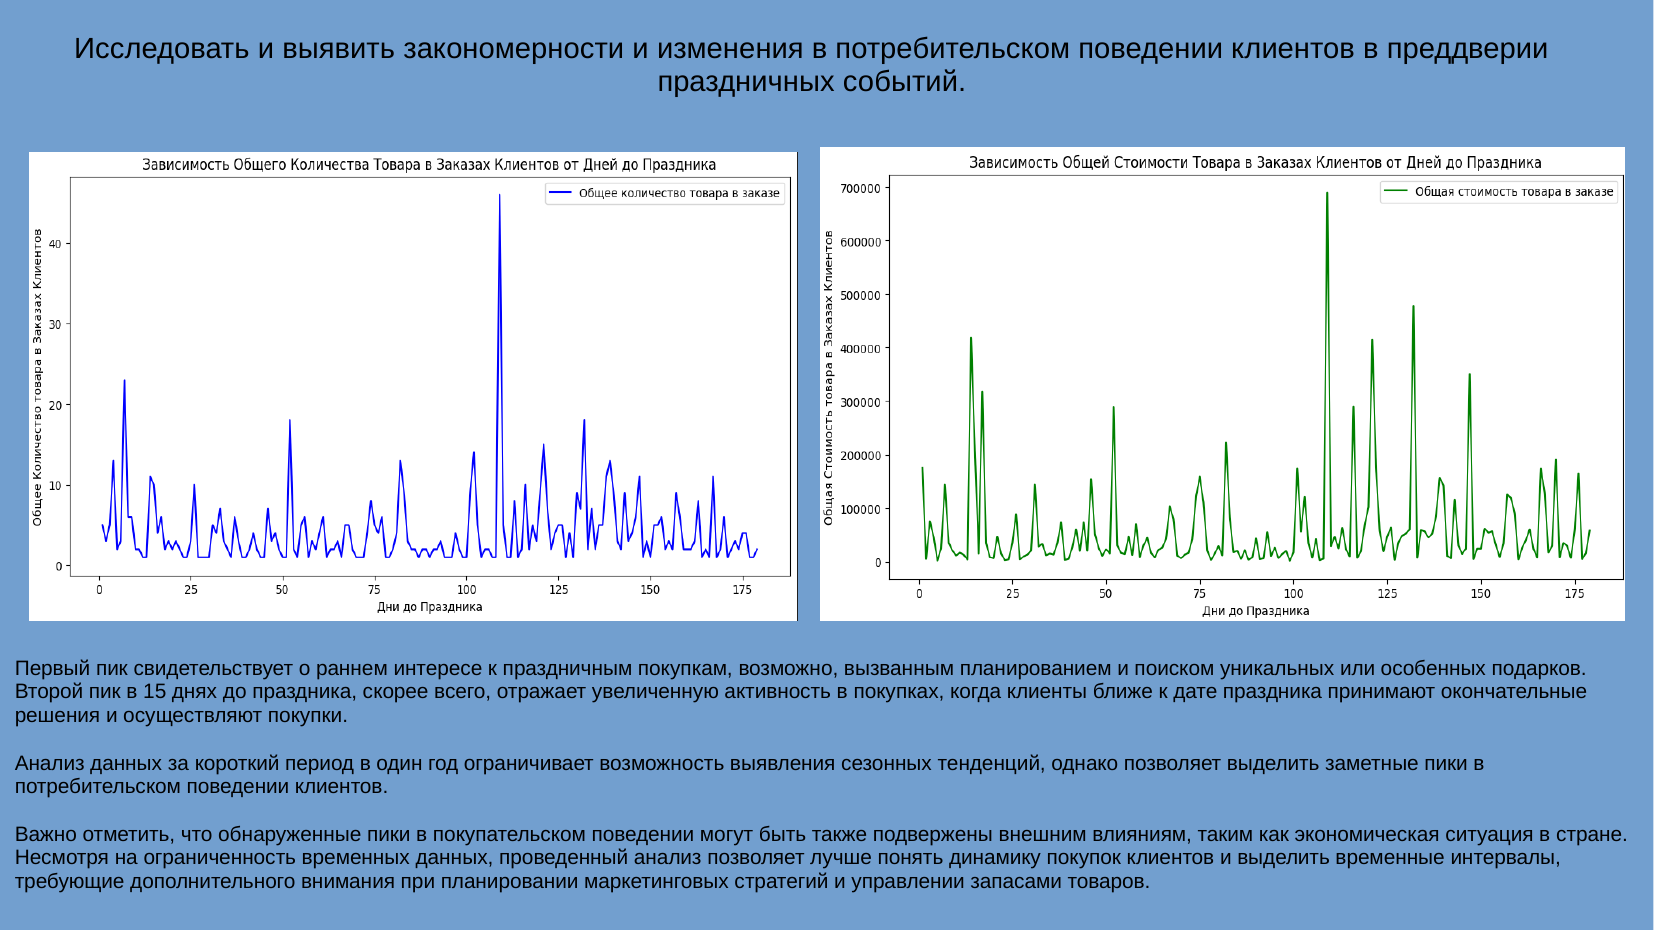

# Исследовать и выявить закономерности и изменения в потребительском поведении клиентов в преддверии праздничных событий.
Первый пик свидетельствует о раннем интересе к праздничным покупкам, возможно, вызванным планированием и поиском уникальных или особенных подарков. Второй пик в 15 днях до праздника, скорее всего, отражает увеличенную активность в покупках, когда клиенты ближе к дате праздника принимают окончательные решения и осуществляют покупки.
Анализ данных за короткий период в один год ограничивает возможность выявления сезонных тенденций, однако позволяет выделить заметные пики в потребительском поведении клиентов.
Важно отметить, что обнаруженные пики в покупательском поведении могут быть также подвержены внешним влияниям, таким как экономическая ситуация в стране. Несмотря на ограниченность временных данных, проведенный анализ позволяет лучше понять динамику покупок клиентов и выделить временные интервалы, требующие дополнительного внимания при планировании маркетинговых стратегий и управлении запасами товаров.
9